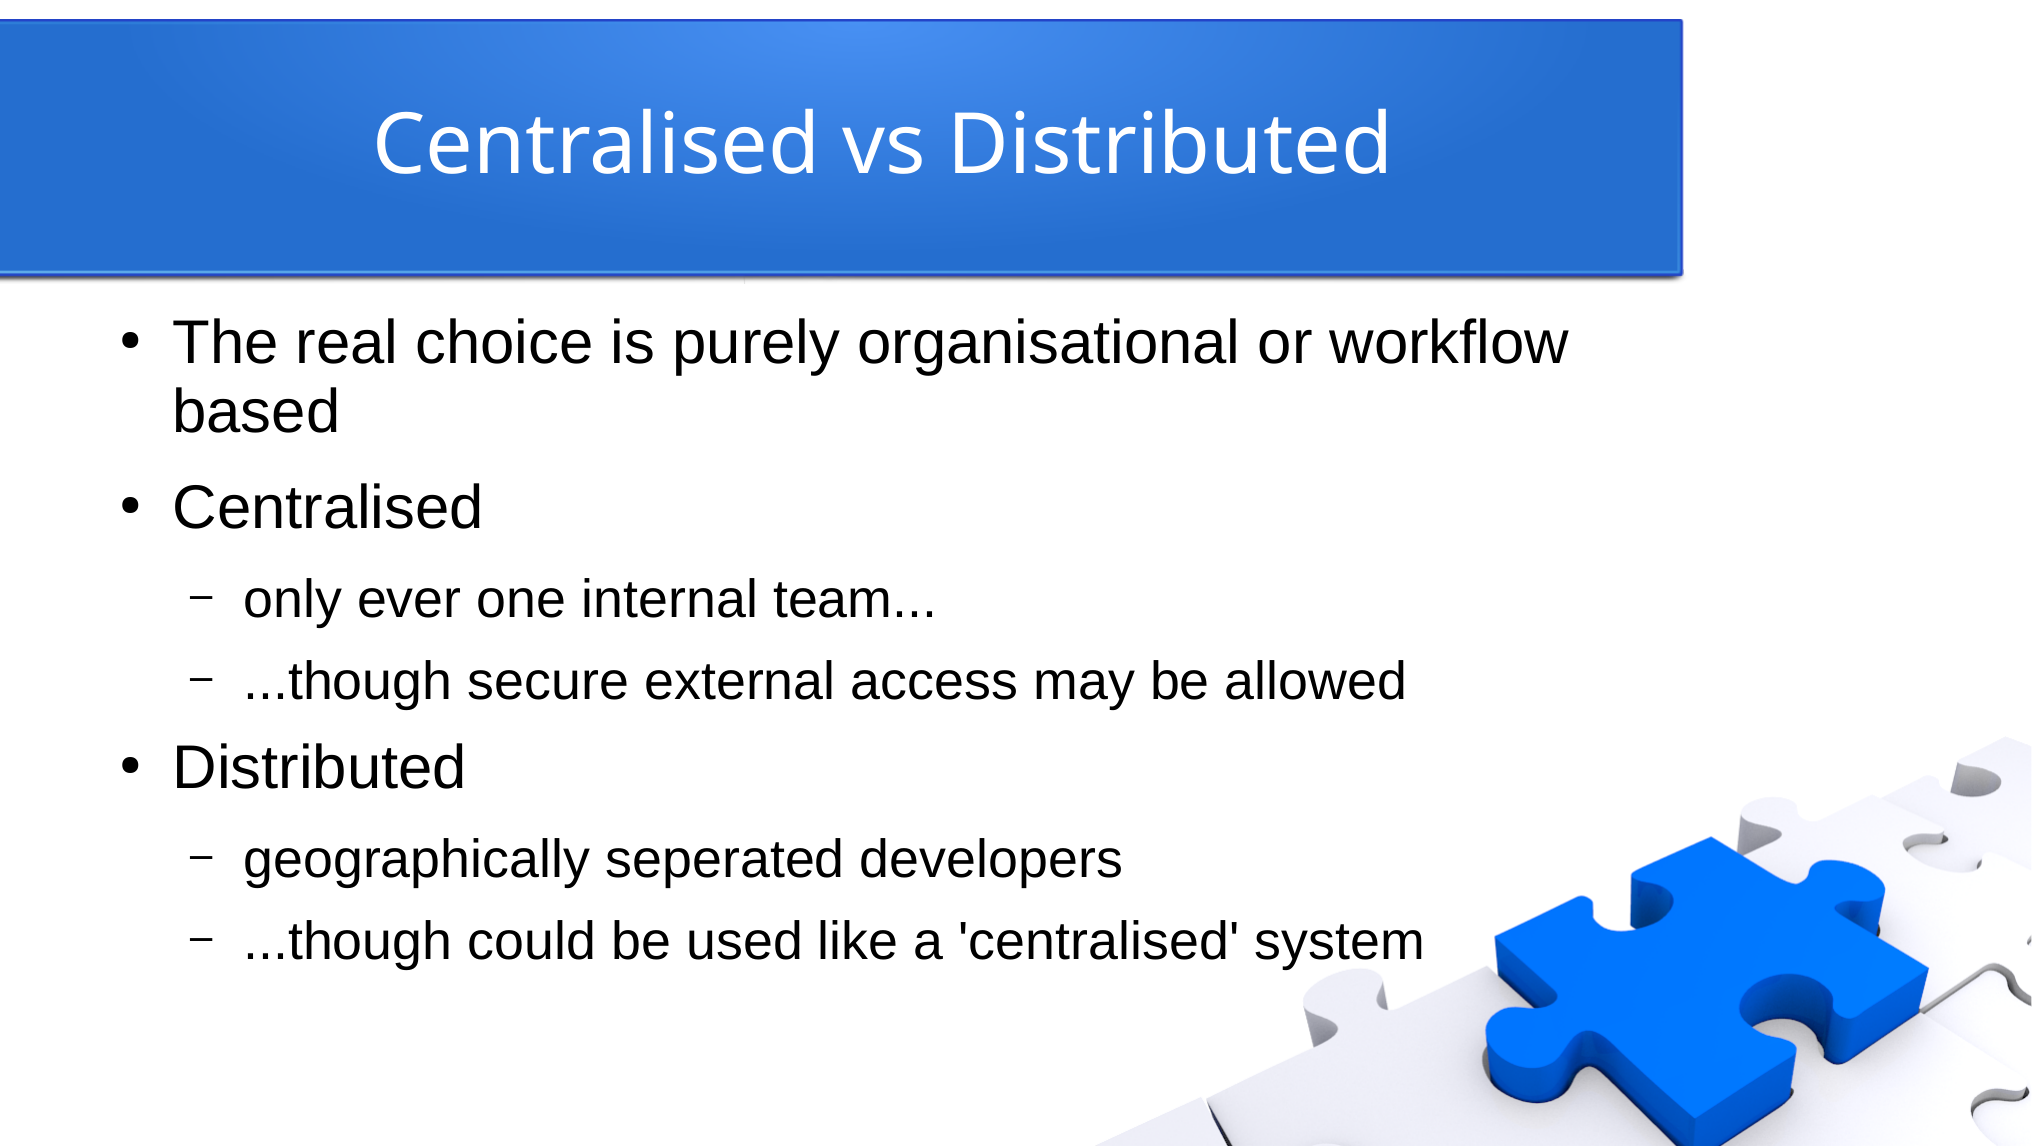

# Centralised vs Distributed
The real choice is purely organisational or workflow based
Centralised
only ever one internal team...
...though secure external access may be allowed
Distributed
geographically seperated developers
...though could be used like a 'centralised' system